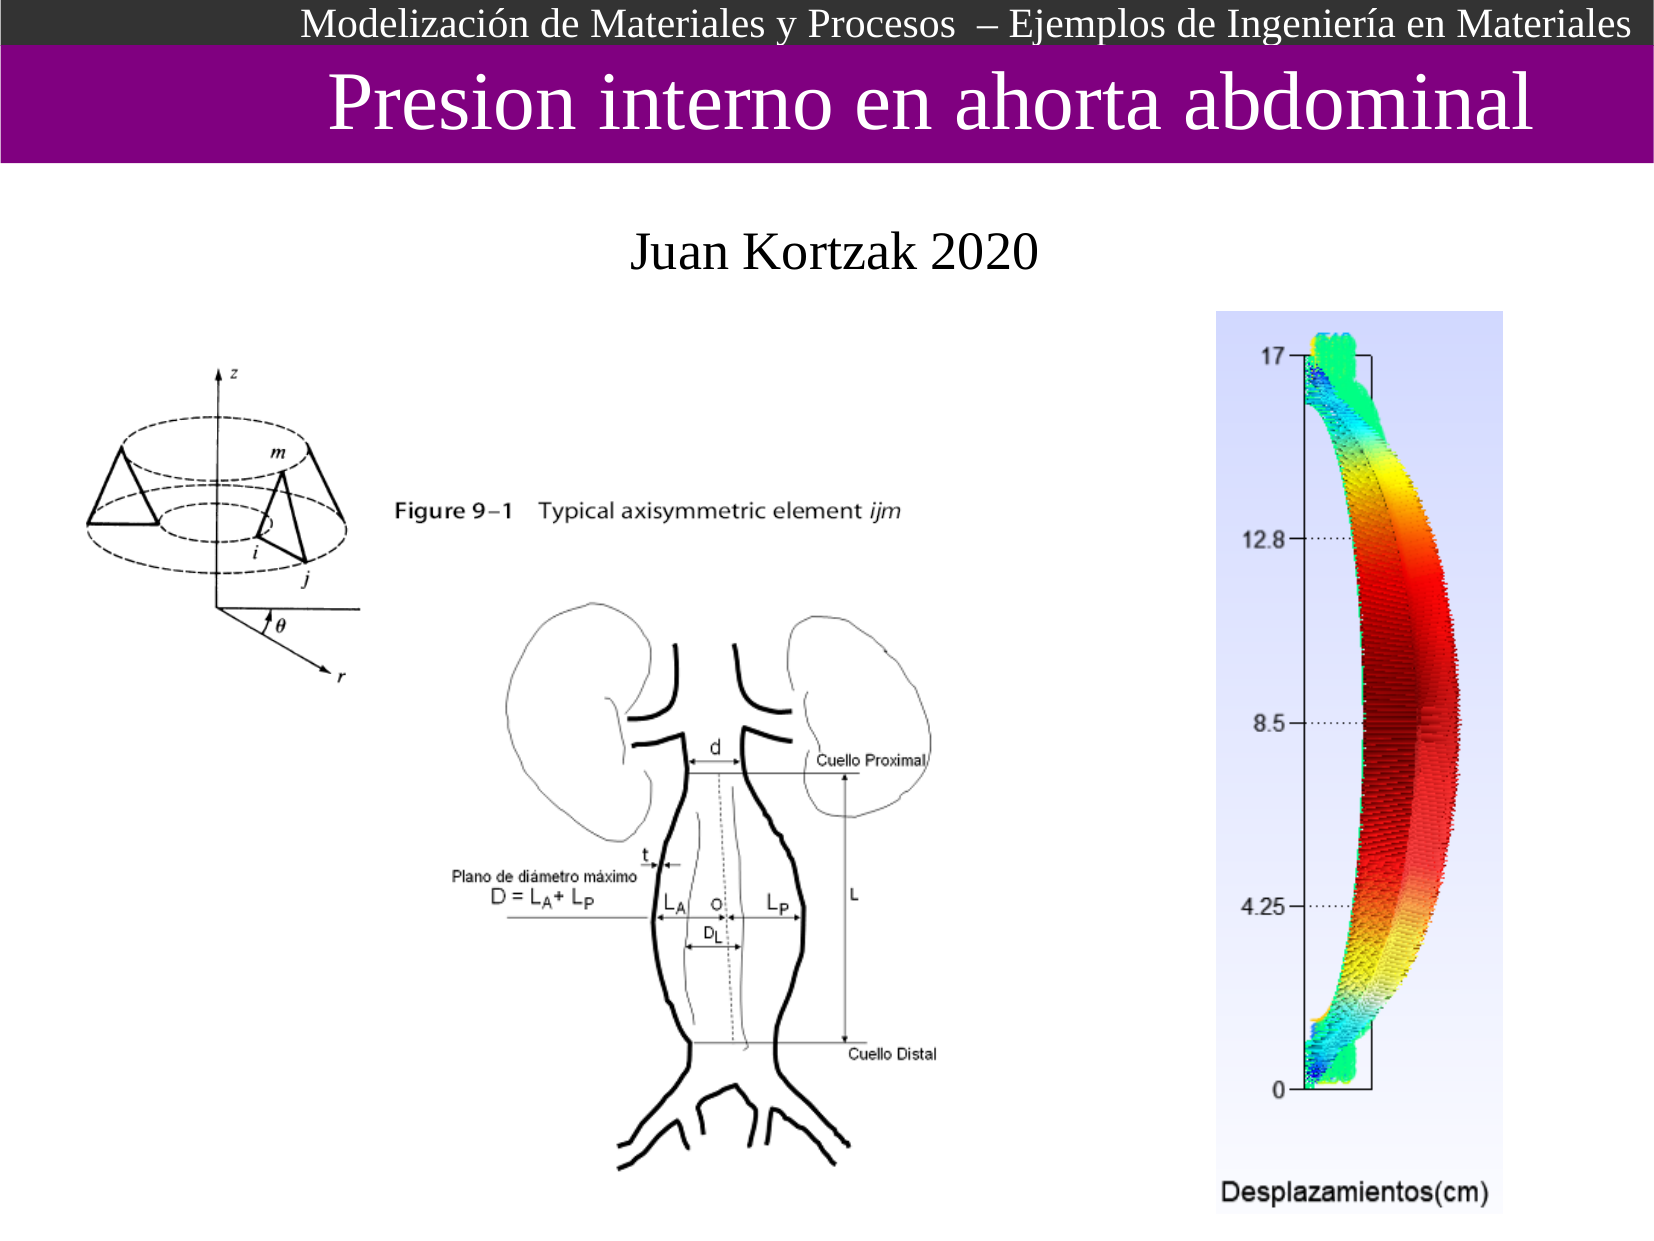

Presion interno en ahorta abdominal
Juan Kortzak 2020